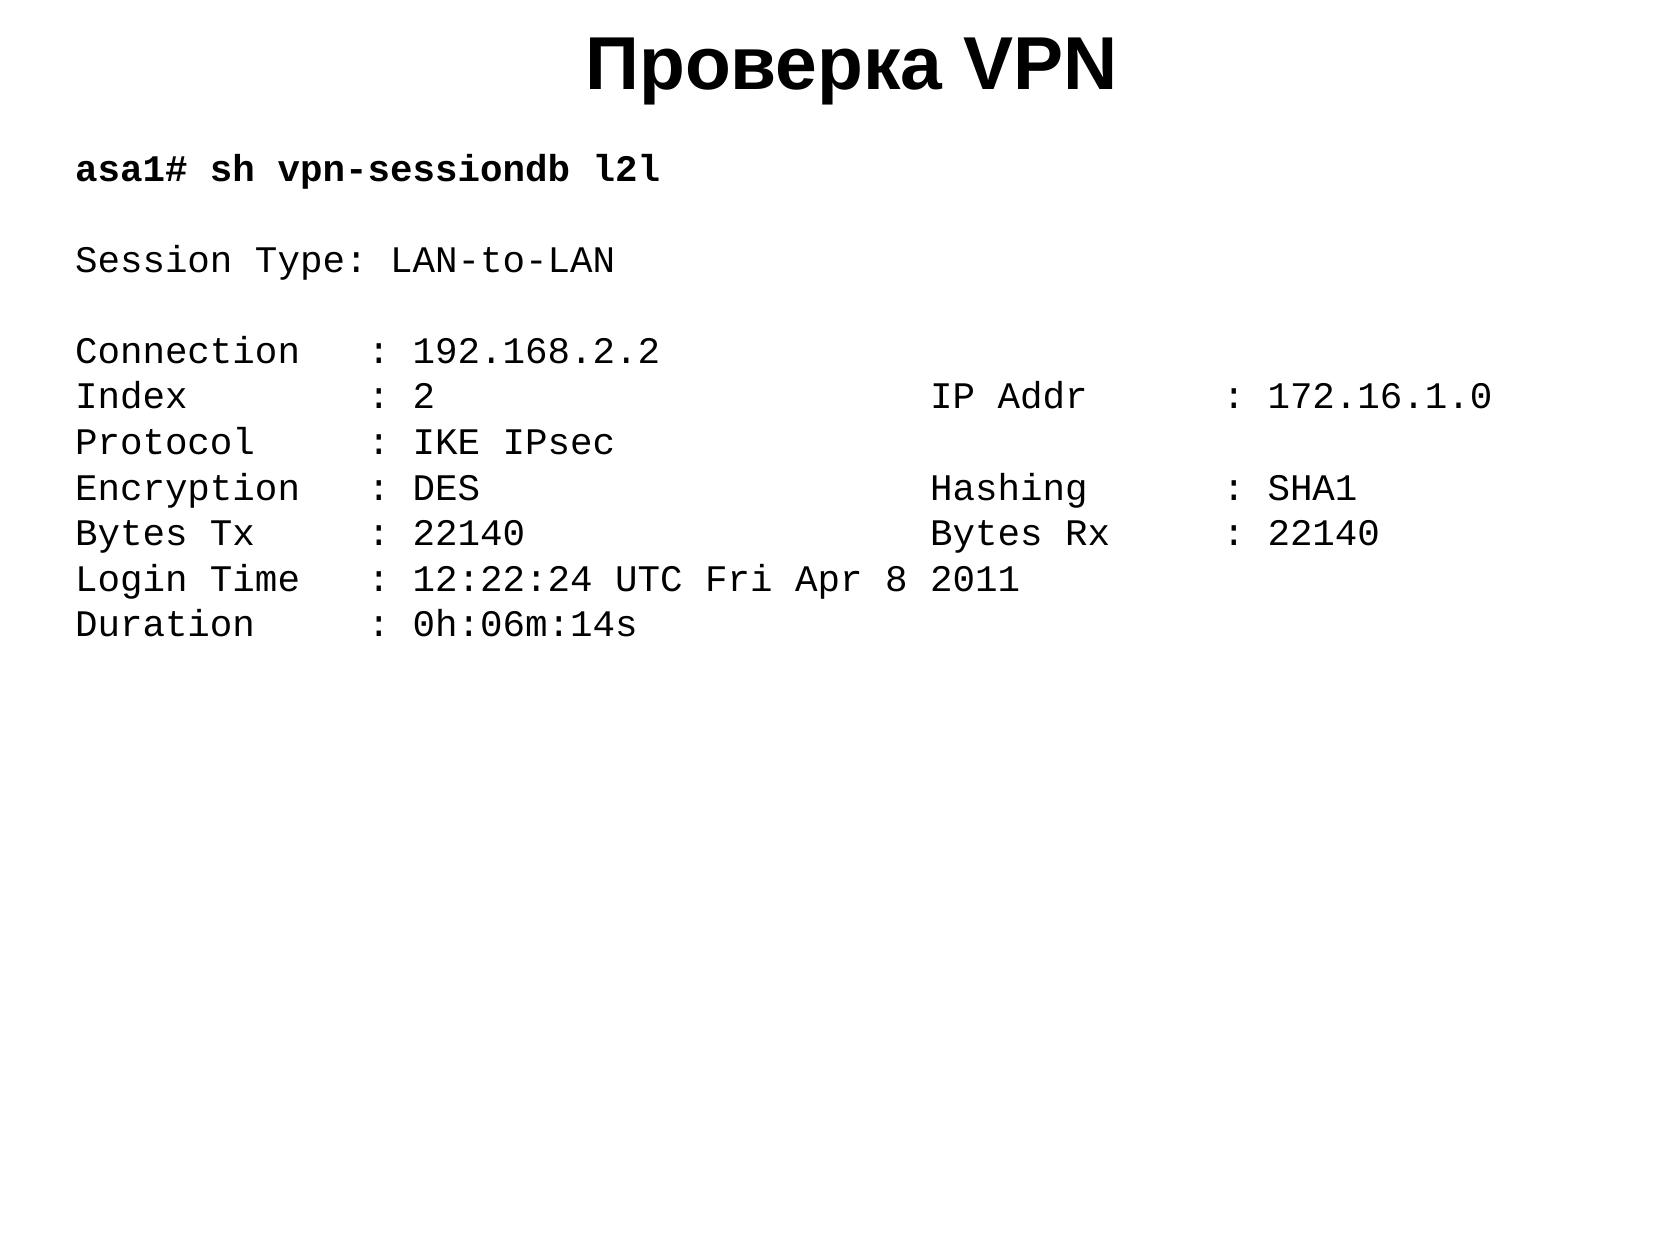

Проверка VPN
# asa1# sh vpn-sessiondb l2l
Session Type: LAN-to-LAN
Connection : 192.168.2.2
Index : 2 IP Addr : 172.16.1.0
Protocol : IKE IPsec
Encryption : DES Hashing : SHA1
Bytes Tx : 22140 Bytes Rx : 22140
Login Time : 12:22:24 UTC Fri Apr 8 2011
Duration : 0h:06m:14s